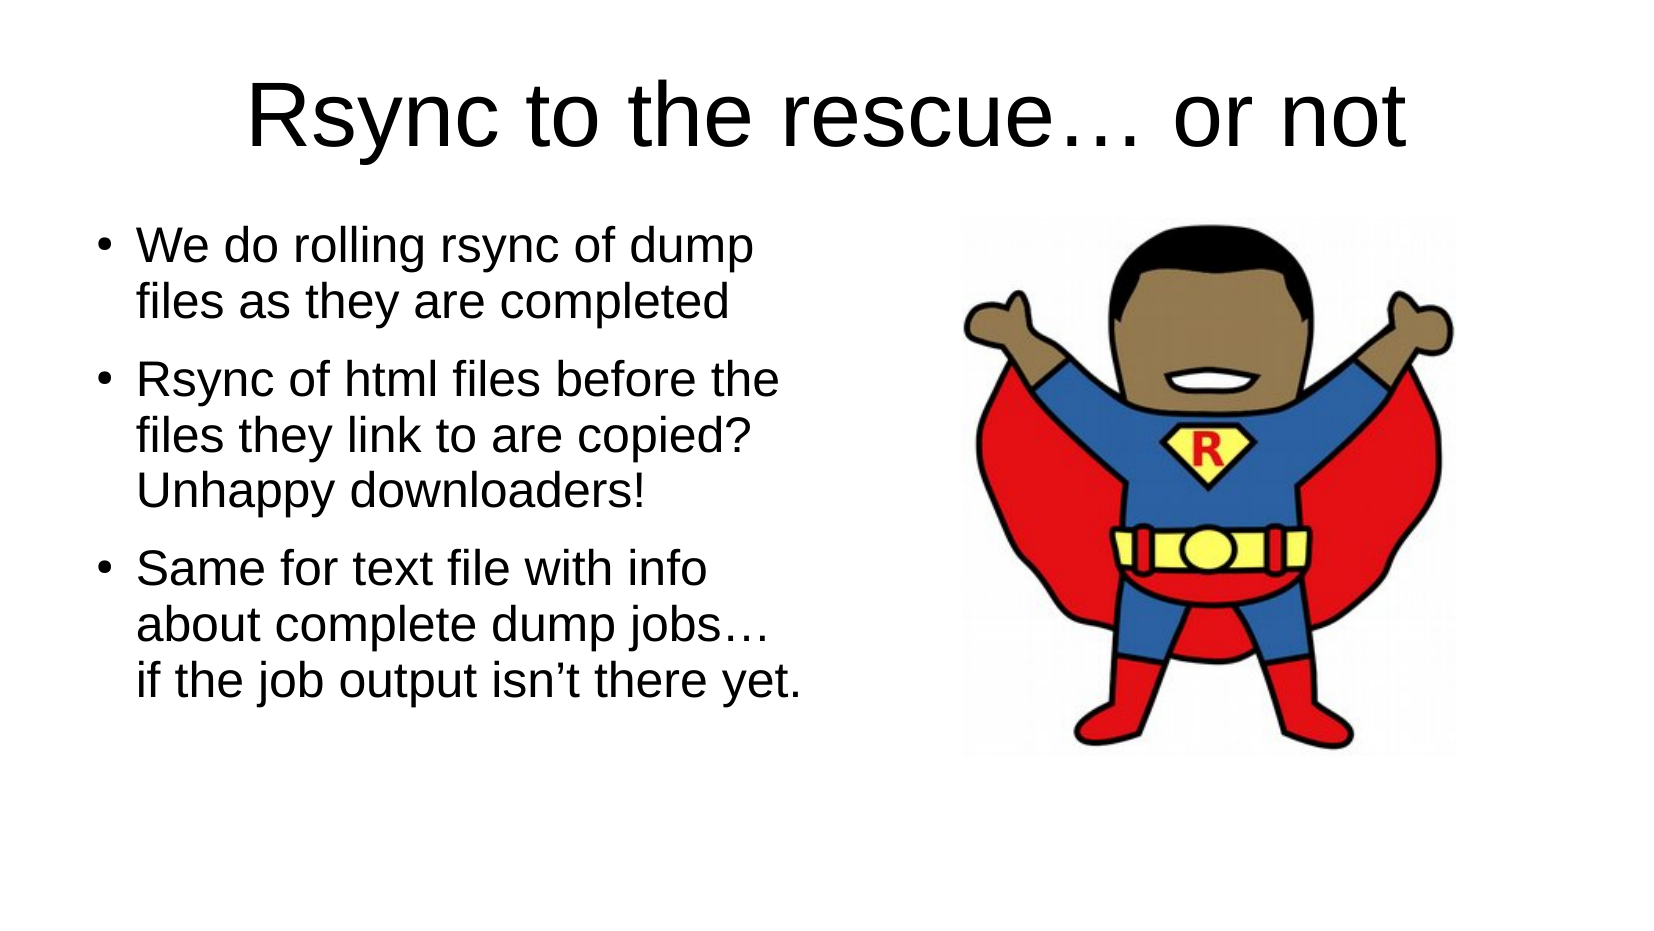

# Rsync to the rescue… or not
We do rolling rsync of dump files as they are completed
Rsync of html files before the files they link to are copied? Unhappy downloaders!
Same for text file with info about complete dump jobs… if the job output isn’t there yet.